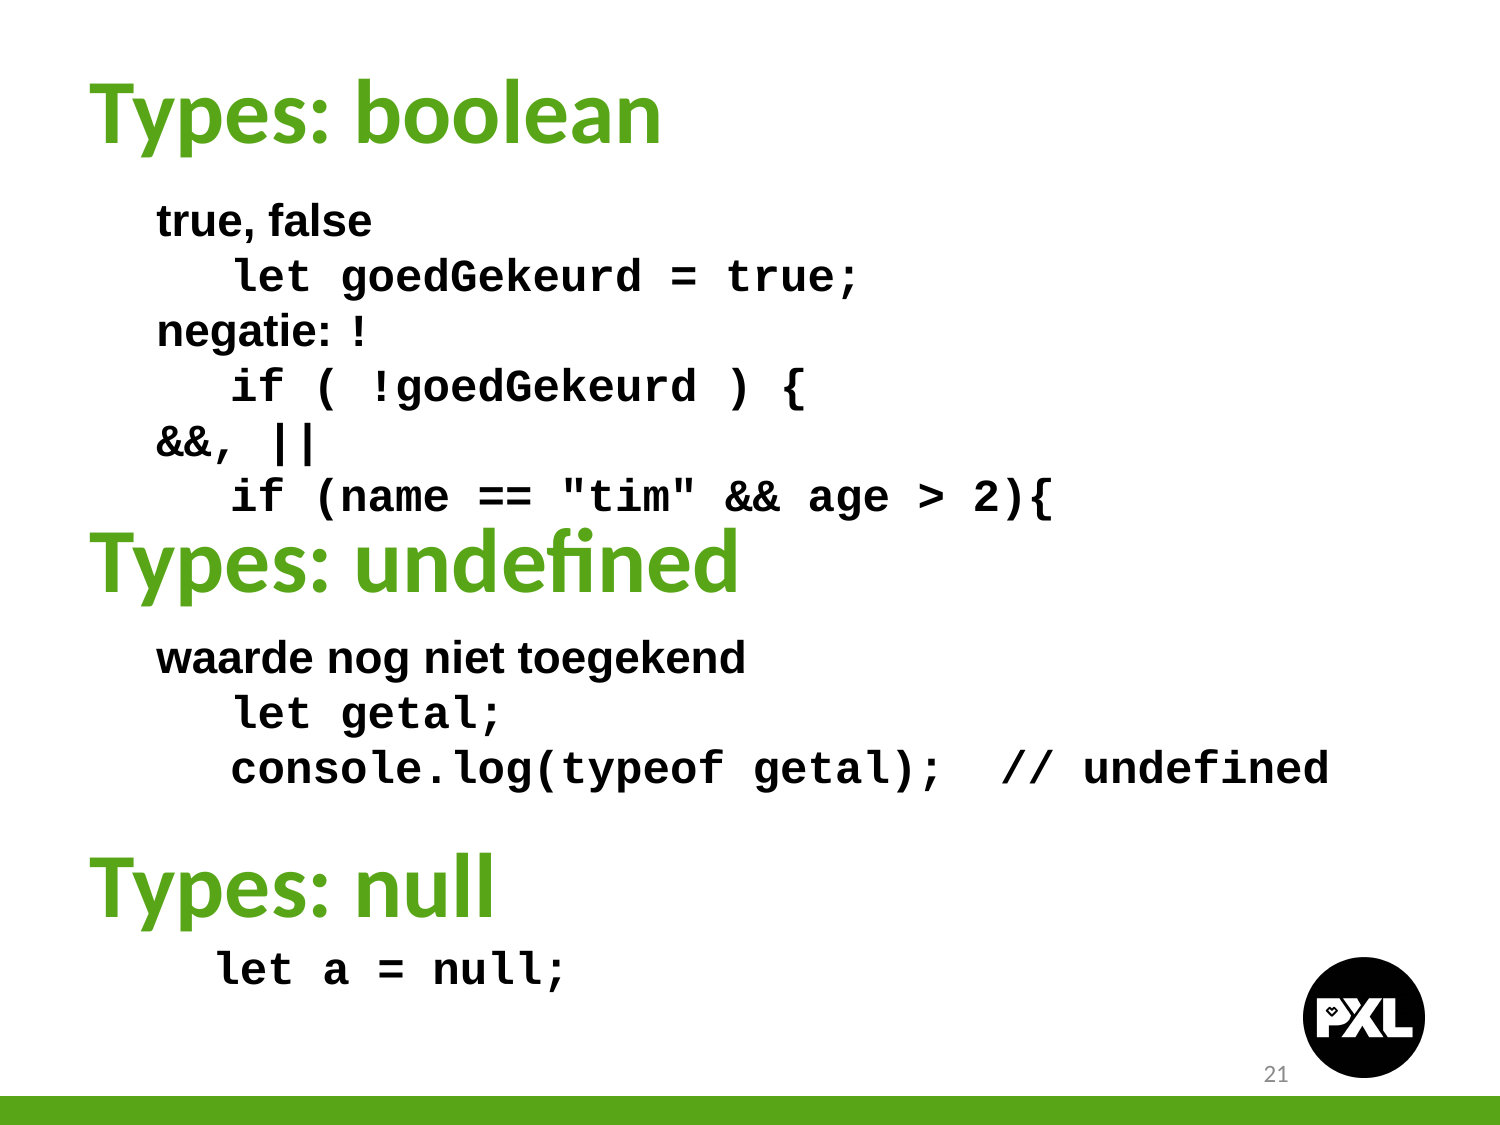

Types: boolean
true, false
	let goedGekeurd = true;
negatie: !
	if ( !goedGekeurd ) {
&&, ||
	if (name == "tim" && age > 2){
Types: undefined
waarde nog niet toegekend
	let getal;
	console.log(typeof getal); // undefined
Types: null
	let a = null;